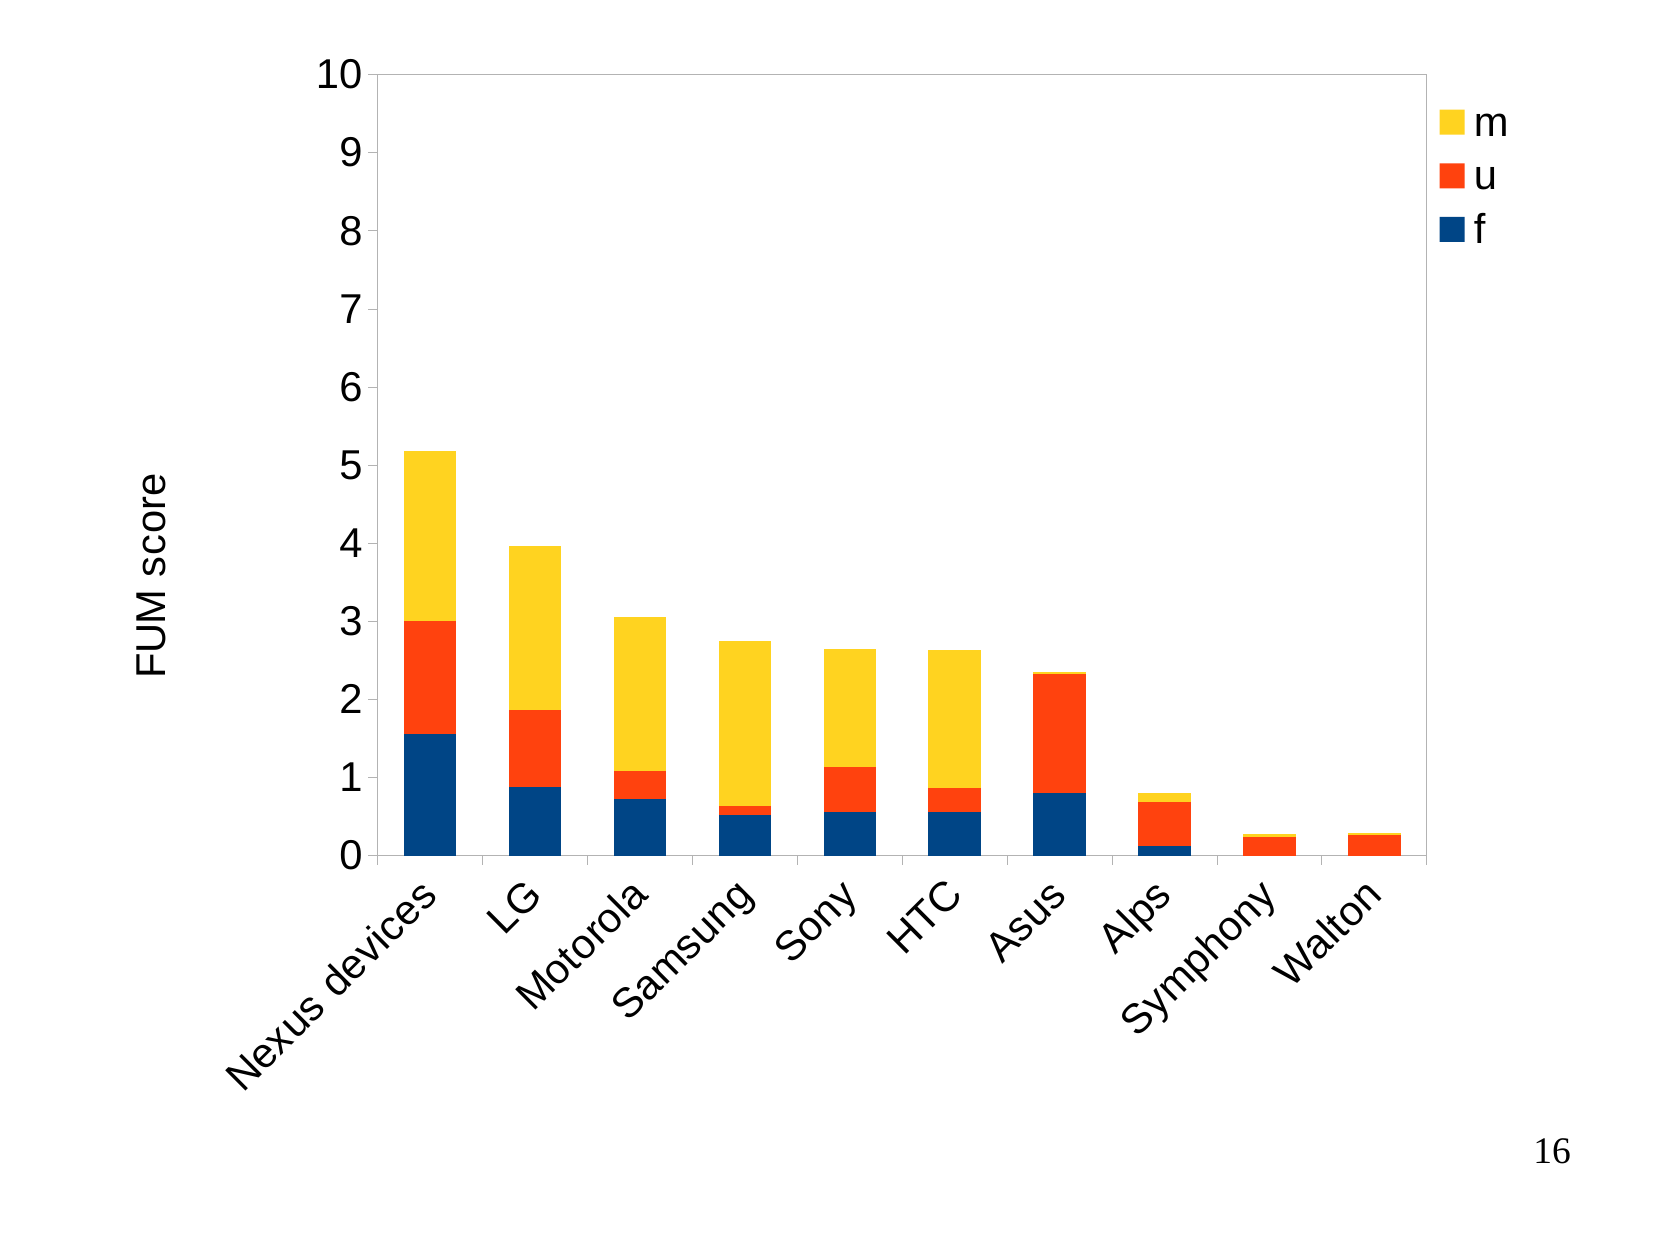

### Chart
| Category | f | u | m |
|---|---|---|---|
| Nexus devices | 1.56 | 1.44 | 2.1812847583106 |
| LG | 0.88 | 0.99 | 2.09868870855704 |
| Motorola | 0.72 | 0.36 | 1.97759304114679 |
| Samsung | 0.52 | 0.12 | 2.1123551875161 |
| Sony | 0.56 | 0.57 | 1.50970967035761 |
| HTC | 0.56 | 0.3 | 1.77152581201145 |
| Asus | 0.8 | 1.53 | 0.0146884822518011 |
| Alps | 0.12 | 0.57 | 0.108982146170595 |
| Symphony | 0.0 | 0.24 | 0.0401571055457091 |
| Walton | 0.0 | 0.27 | 0.0148357389398086 |16